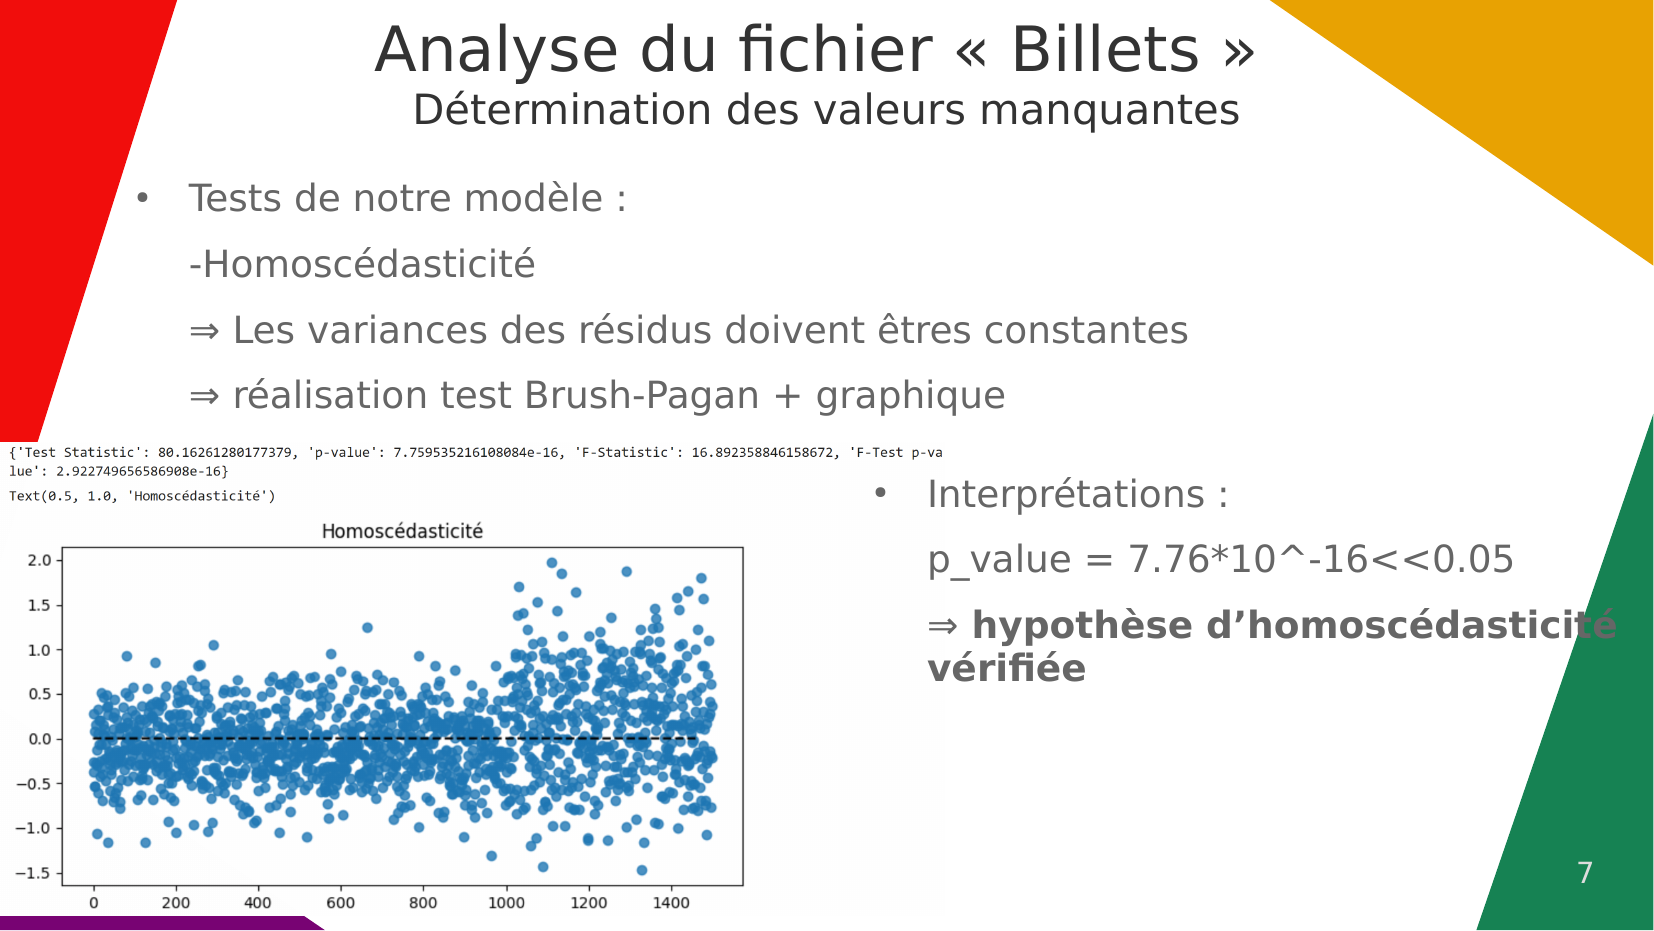

# Analyse du fichier « Billets » Détermination des valeurs manquantes
Tests de notre modèle :
-Homoscédasticité
⇒ Les variances des résidus doivent êtres constantes
⇒ réalisation test Brush-Pagan + graphique
Interprétations :
p_value = 7.76*10^-16<<0.05
⇒ hypothèse d’homoscédasticité vérifiée
7